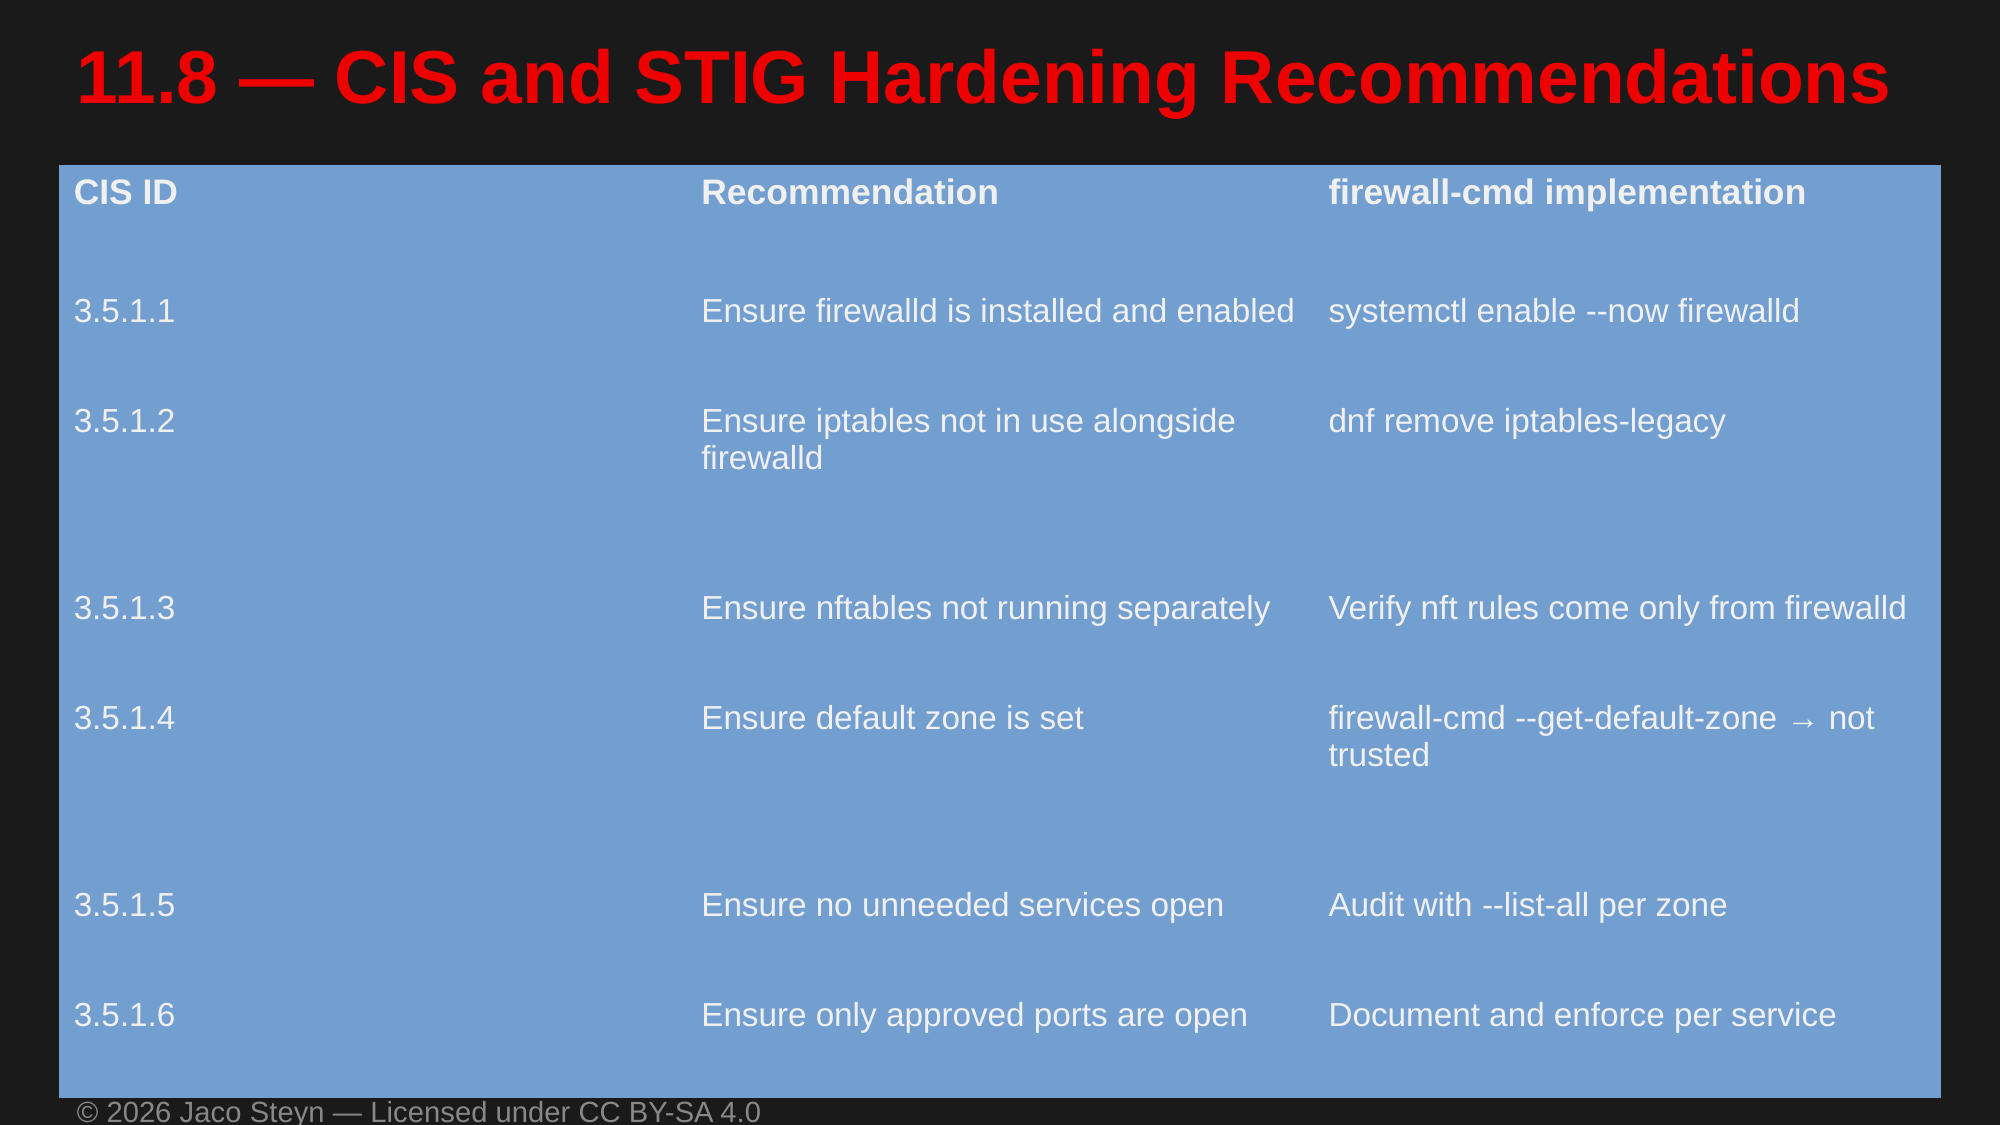

11.8 — CIS and STIG Hardening Recommendations
| CIS ID | Recommendation | firewall-cmd implementation |
| --- | --- | --- |
| 3.5.1.1 | Ensure firewalld is installed and enabled | systemctl enable --now firewalld |
| 3.5.1.2 | Ensure iptables not in use alongside firewalld | dnf remove iptables-legacy |
| 3.5.1.3 | Ensure nftables not running separately | Verify nft rules come only from firewalld |
| 3.5.1.4 | Ensure default zone is set | firewall-cmd --get-default-zone → not trusted |
| 3.5.1.5 | Ensure no unneeded services open | Audit with --list-all per zone |
| 3.5.1.6 | Ensure only approved ports are open | Document and enforce per service |
© 2026 Jaco Steyn — Licensed under CC BY-SA 4.0